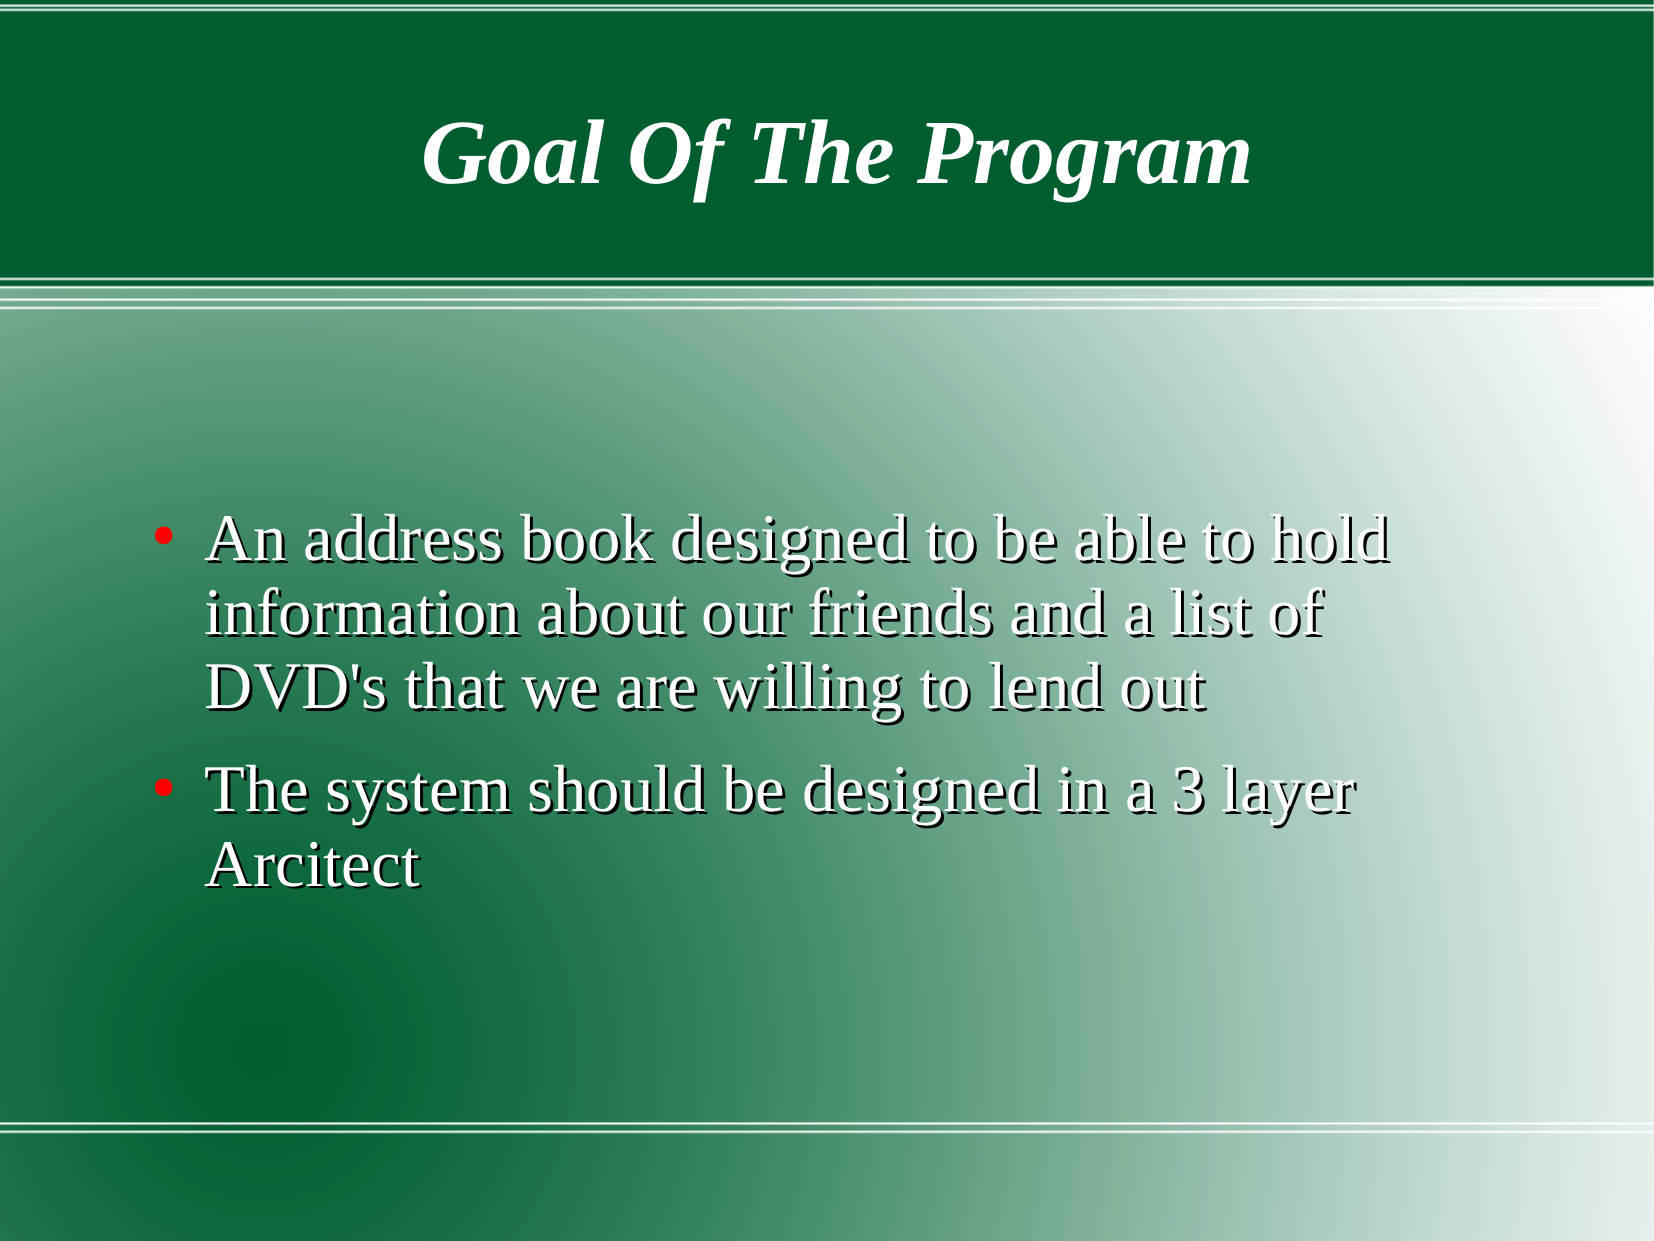

# Goal Of The Program
An address book designed to be able to hold information about our friends and a list of DVD's that we are willing to lend out
The system should be designed in a 3 layer Arcitect